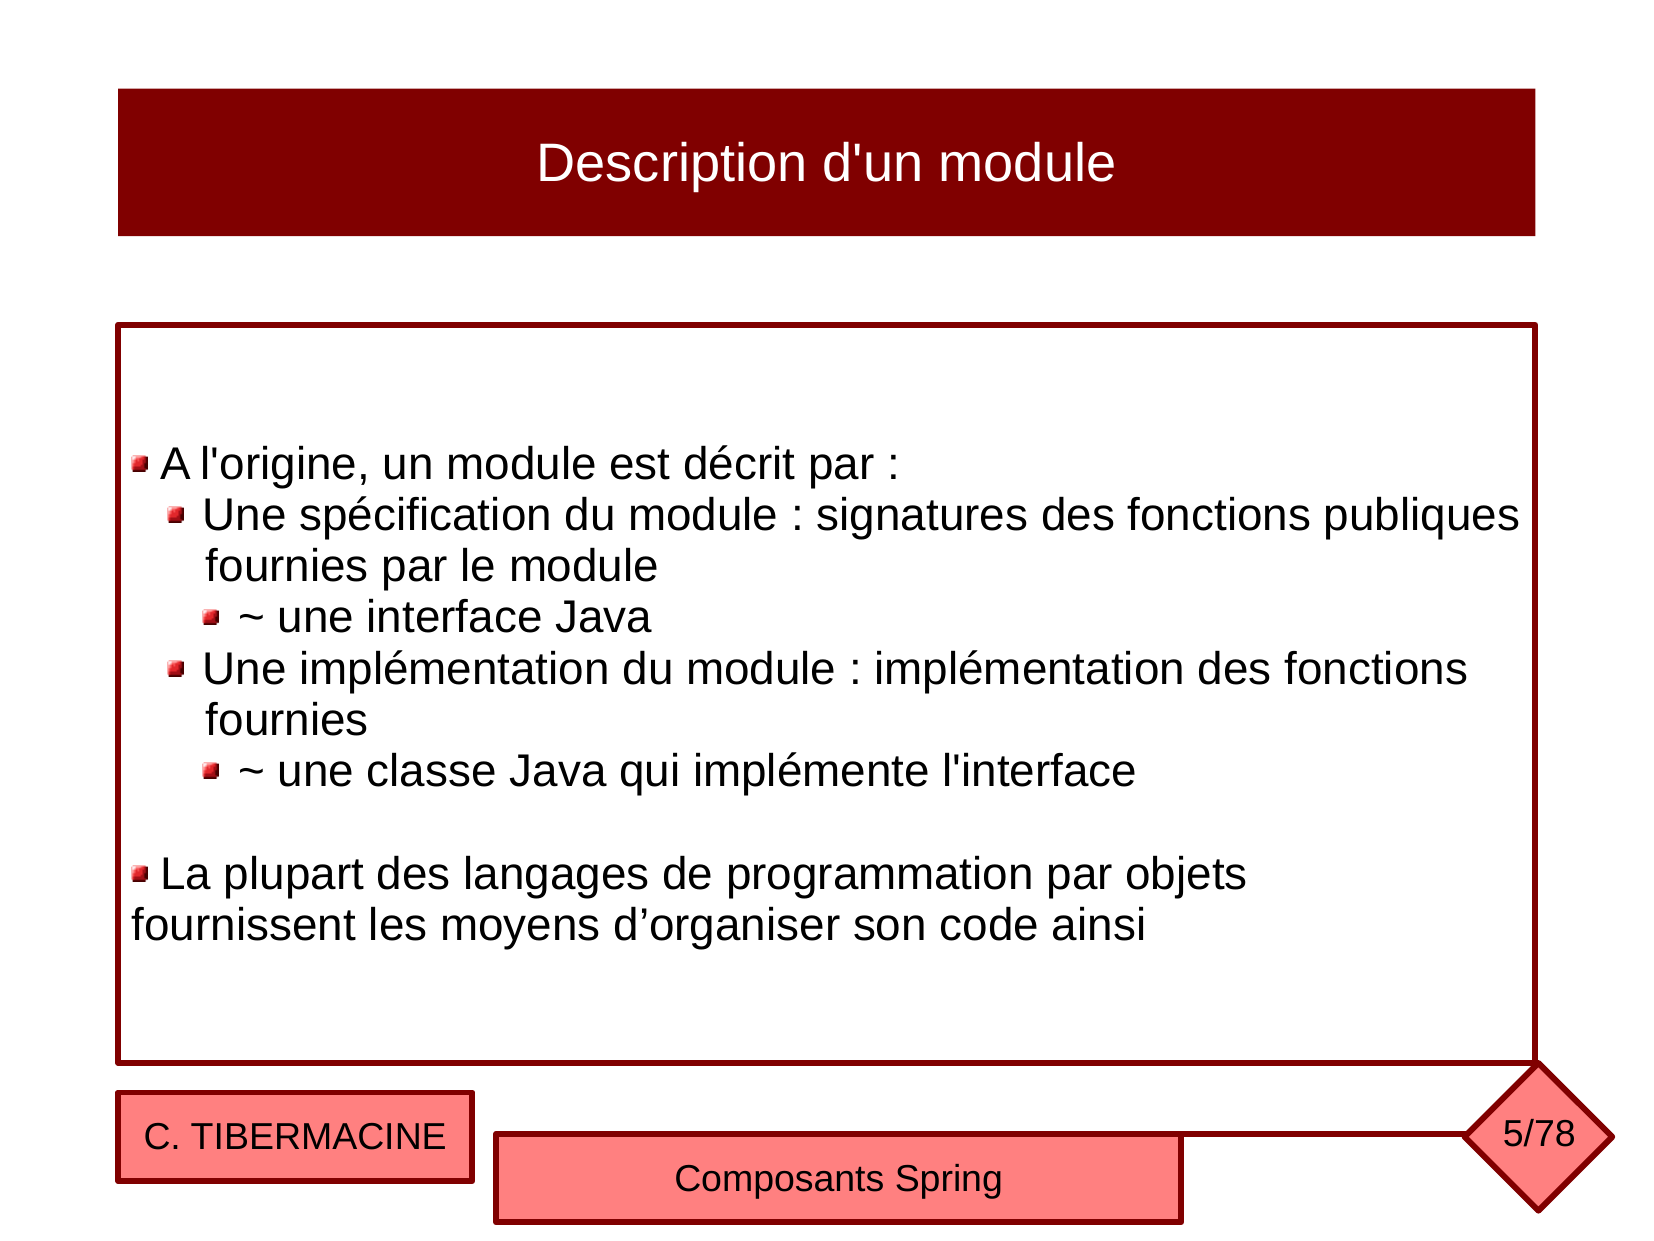

Description d'un module
 A l'origine, un module est décrit par :
Une spécification du module : signatures des fonctions publiques
	fournies par le module
~ une interface Java
Une implémentation du module : implémentation des fonctions
	fournies
~ une classe Java qui implémente l'interface
 La plupart des langages de programmation par objets
fournissent les moyens d’organiser son code ainsi
C. TIBERMACINE
Composants Spring